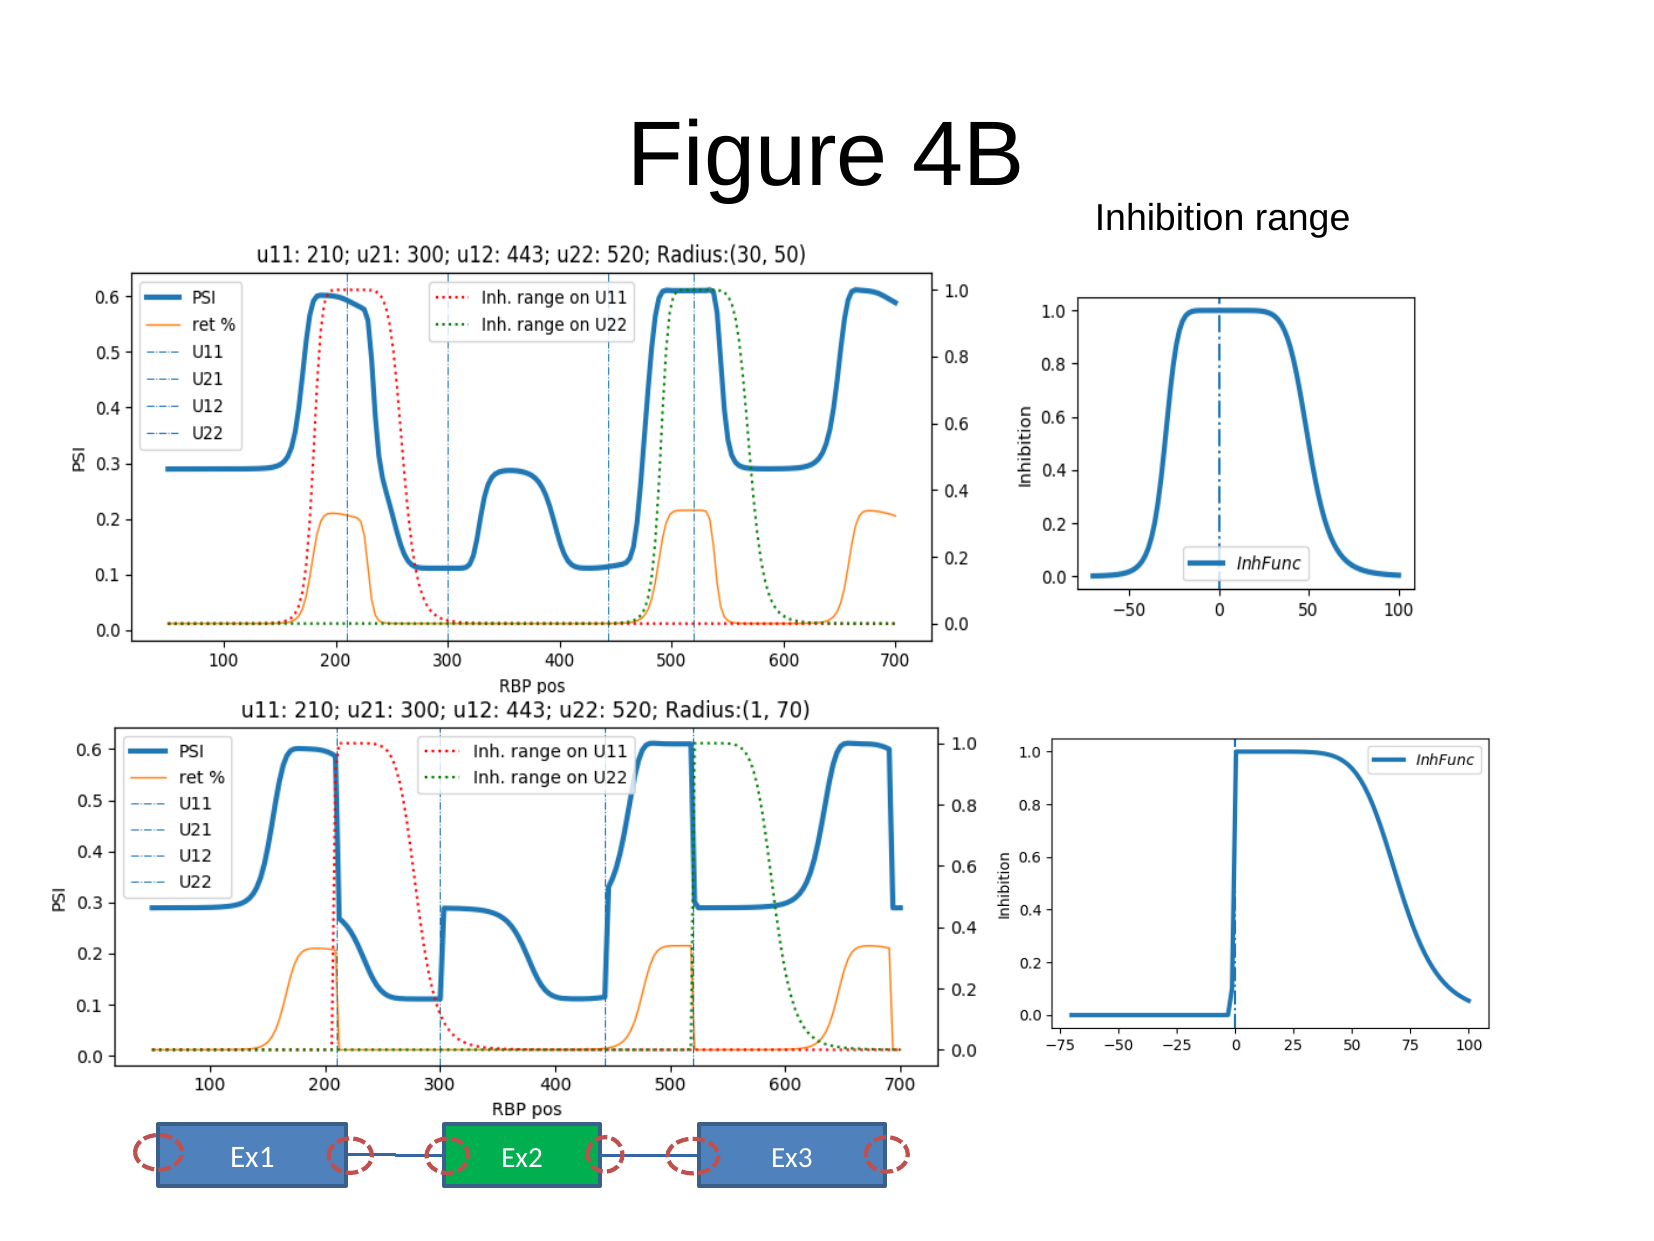

# Figure 4B
Inhibition range
Ex1
Ex2
Ex3